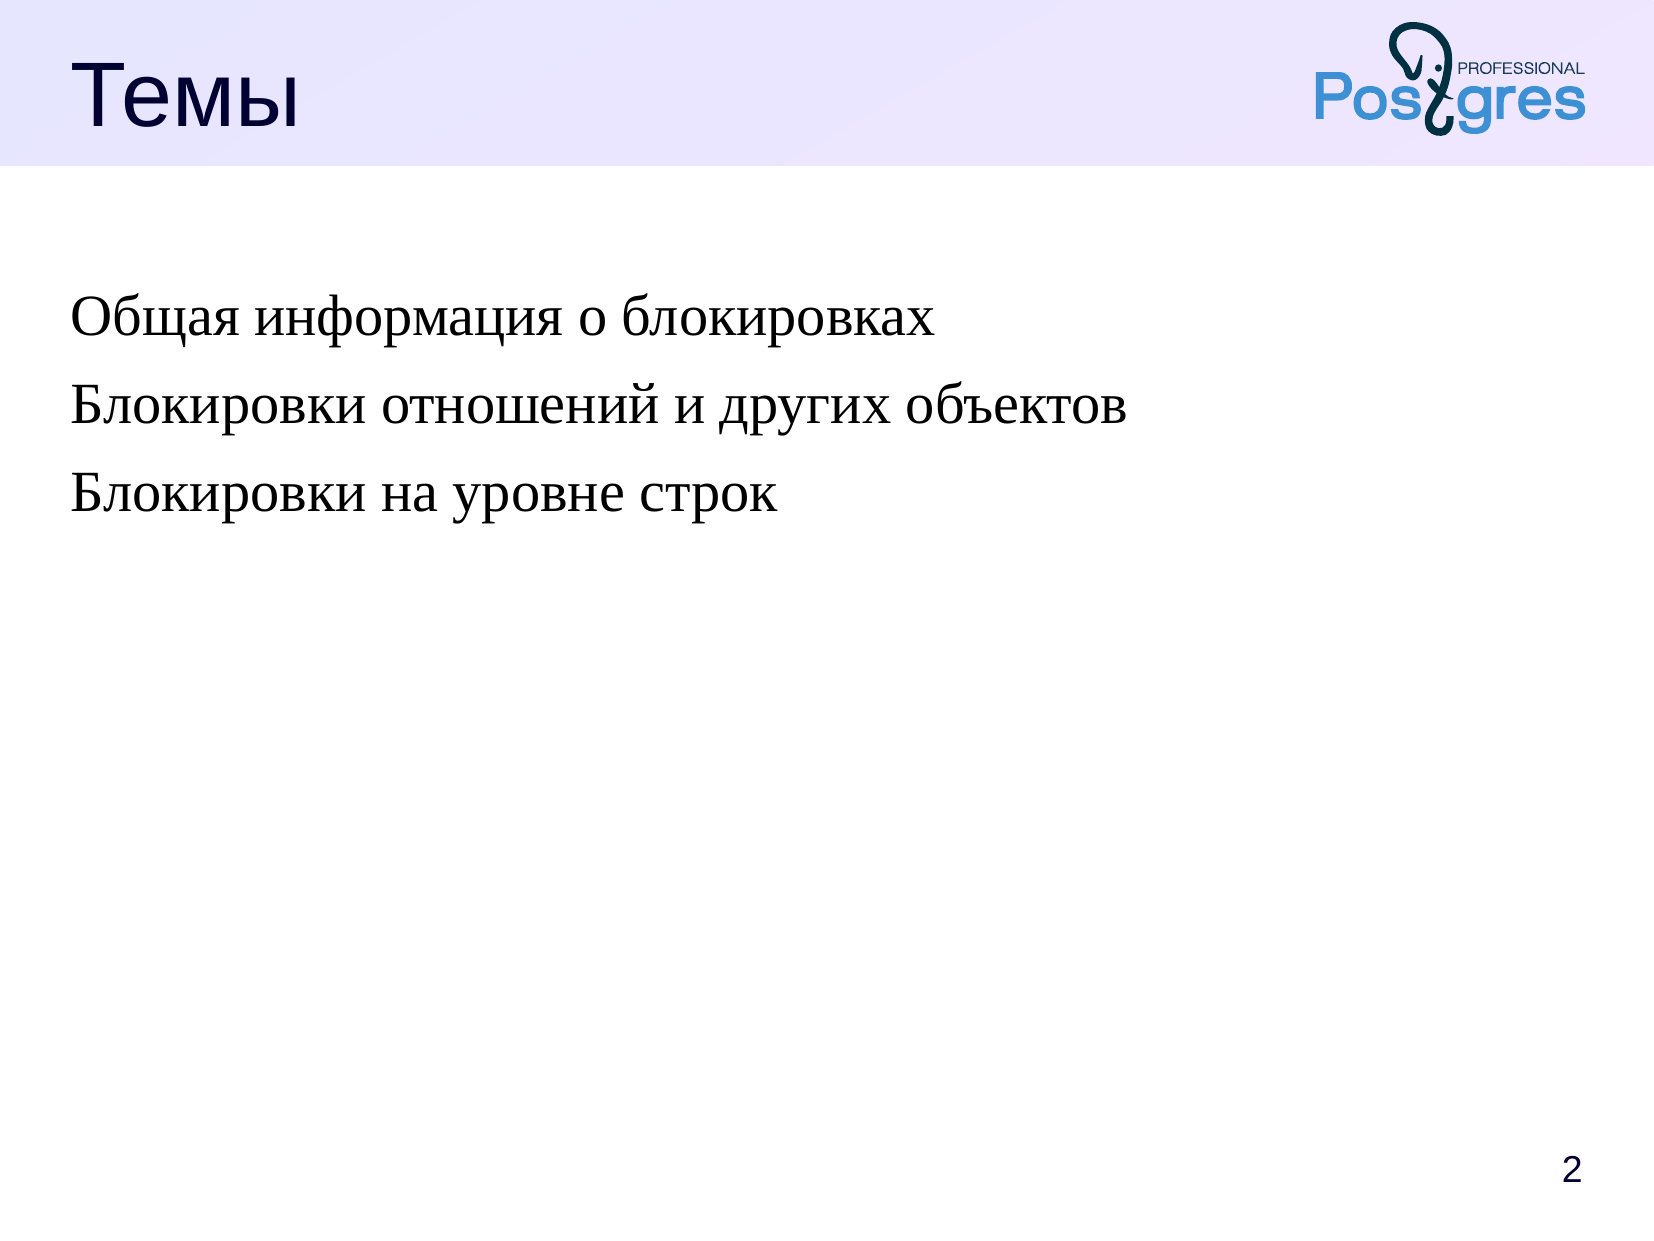

# Темы
Общая информация о блокировках
Блокировки отношений и других объектов
Блокировки на уровне строк